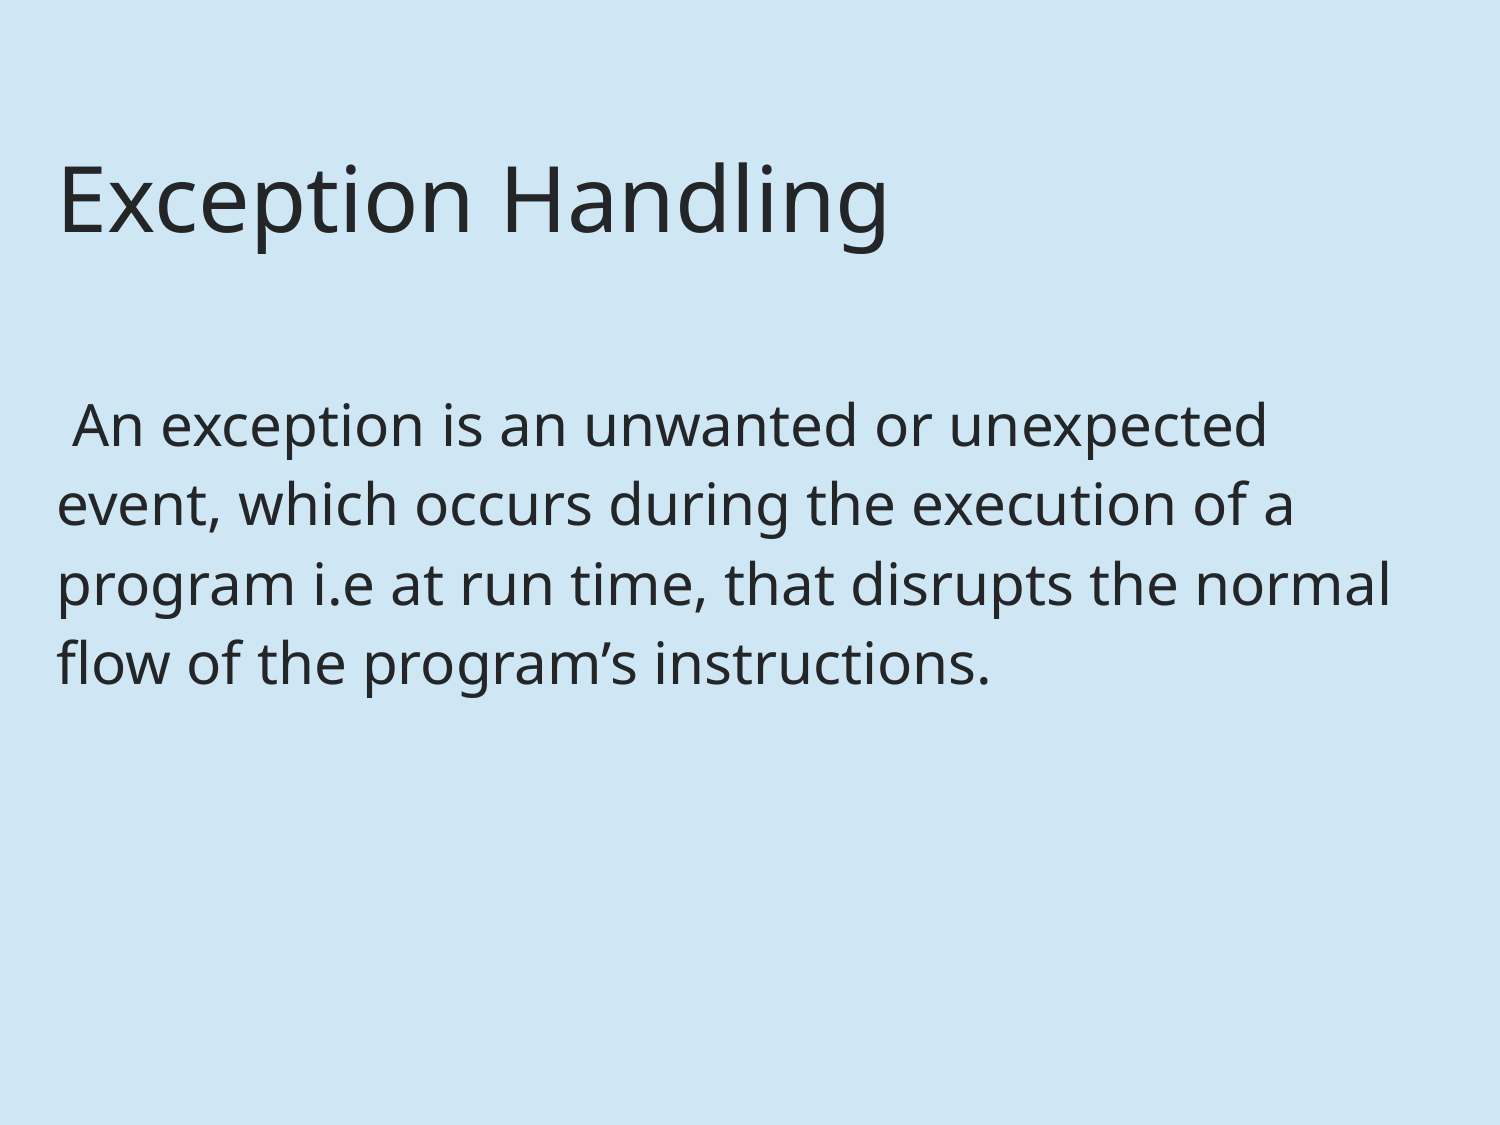

# Exception Handling An exception is an unwanted or unexpected event, which occurs during the execution of a program i.e at run time, that disrupts the normal flow of the program’s instructions.